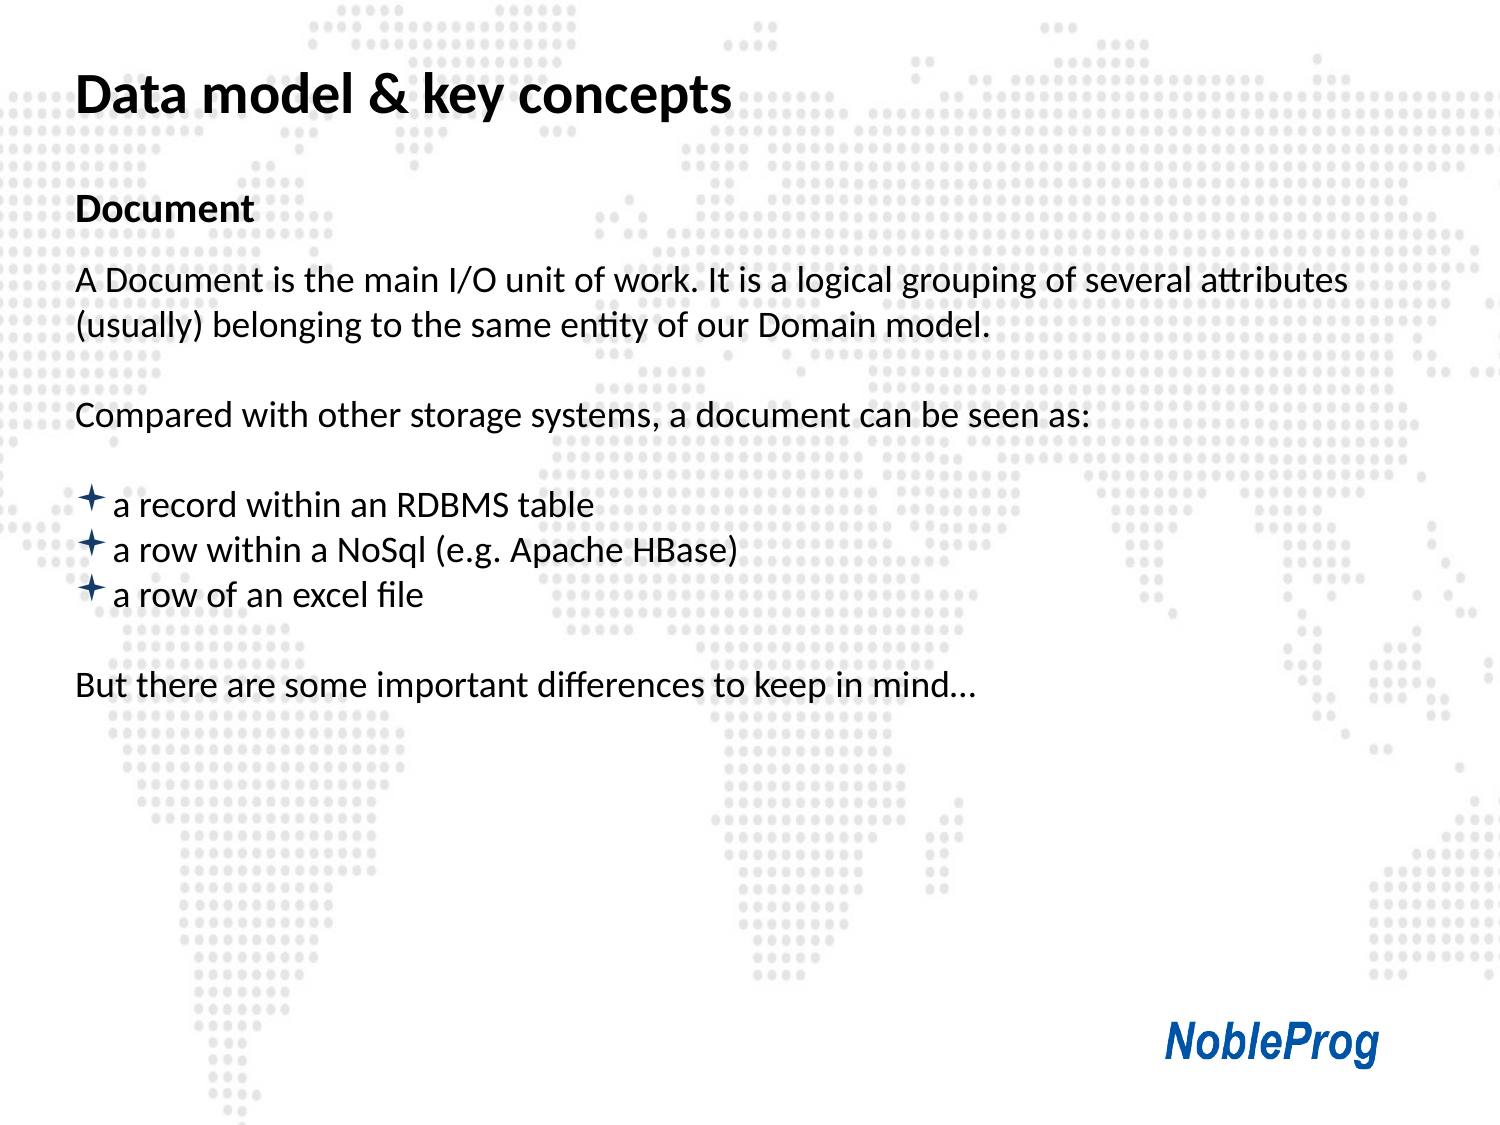

Data model & key concepts
Document
A Document is the main I/O unit of work. It is a logical grouping of several attributes (usually) belonging to the same entity of our Domain model.
Compared with other storage systems, a document can be seen as:
a record within an RDBMS table
a row within a NoSql (e.g. Apache HBase)
a row of an excel file
But there are some important differences to keep in mind…